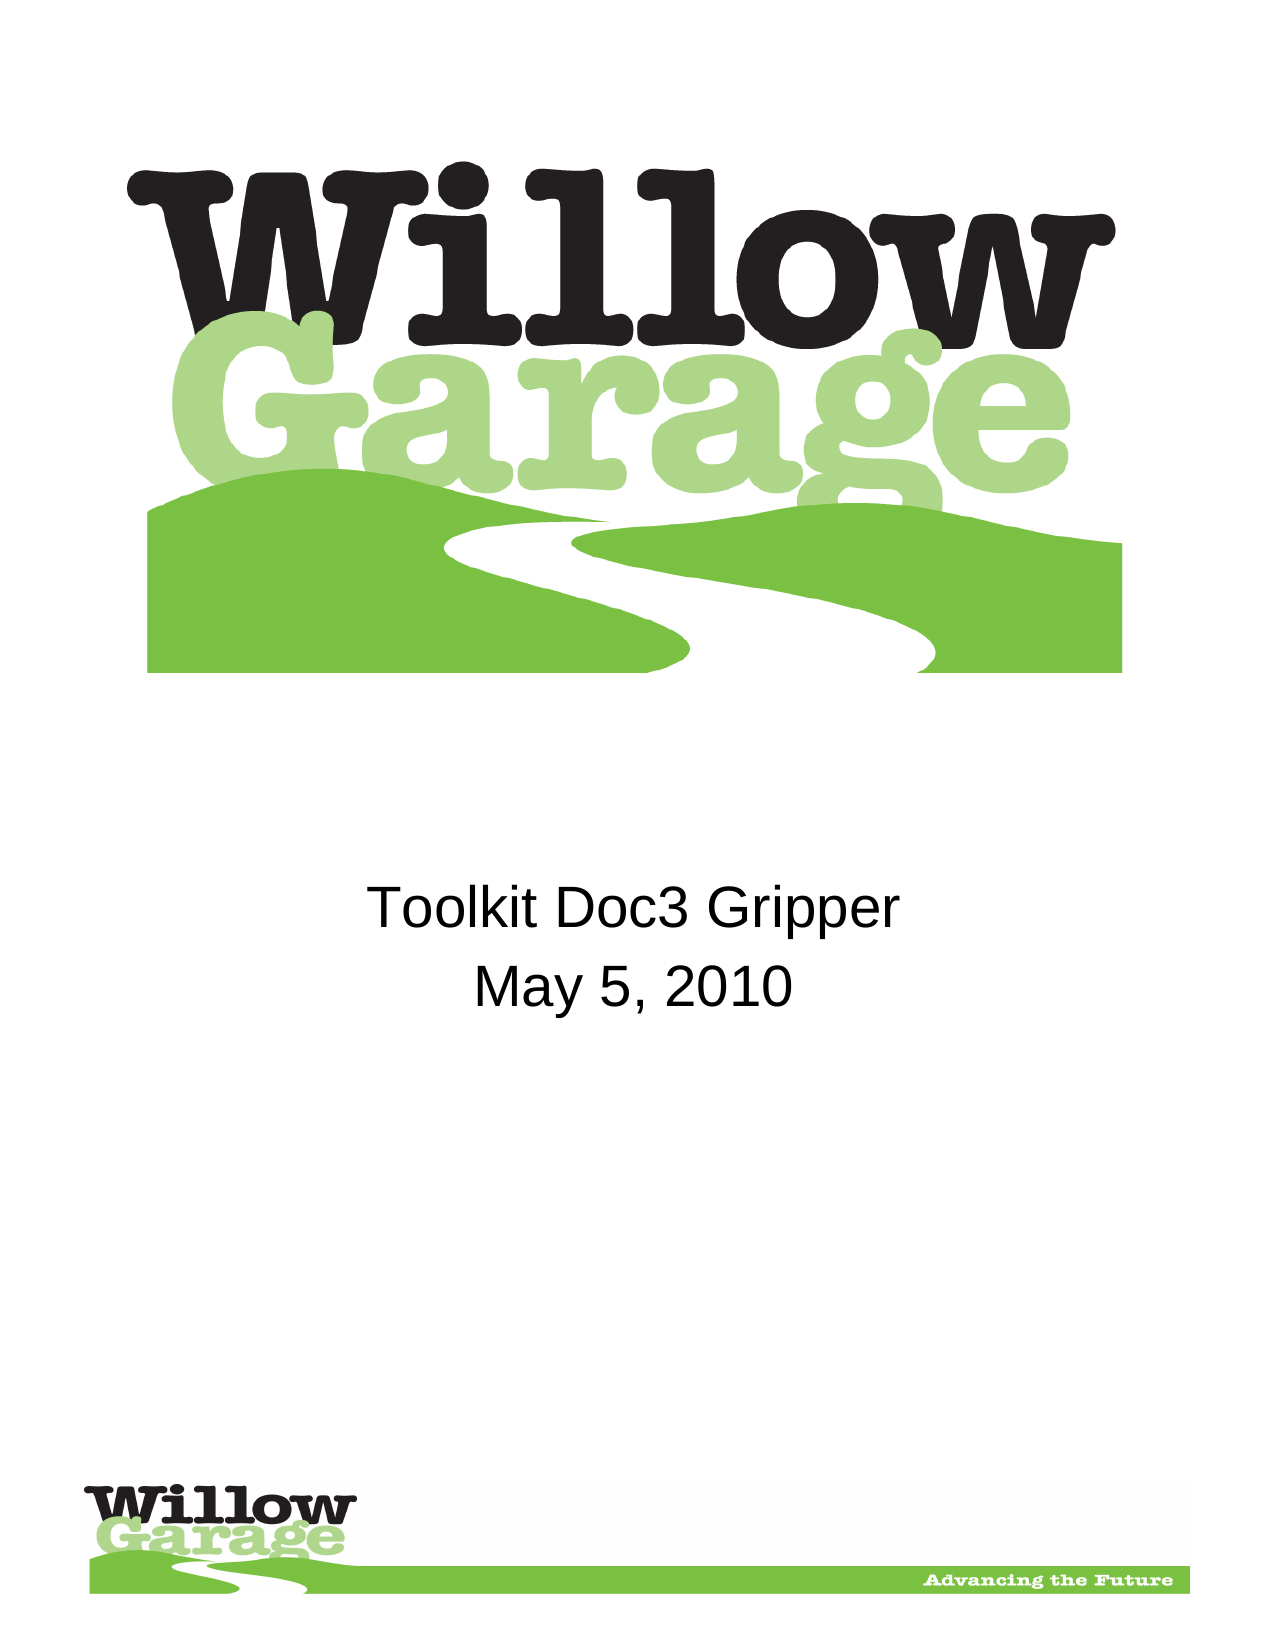

# Toolkit Doc3 Gripper
May 5, 2010